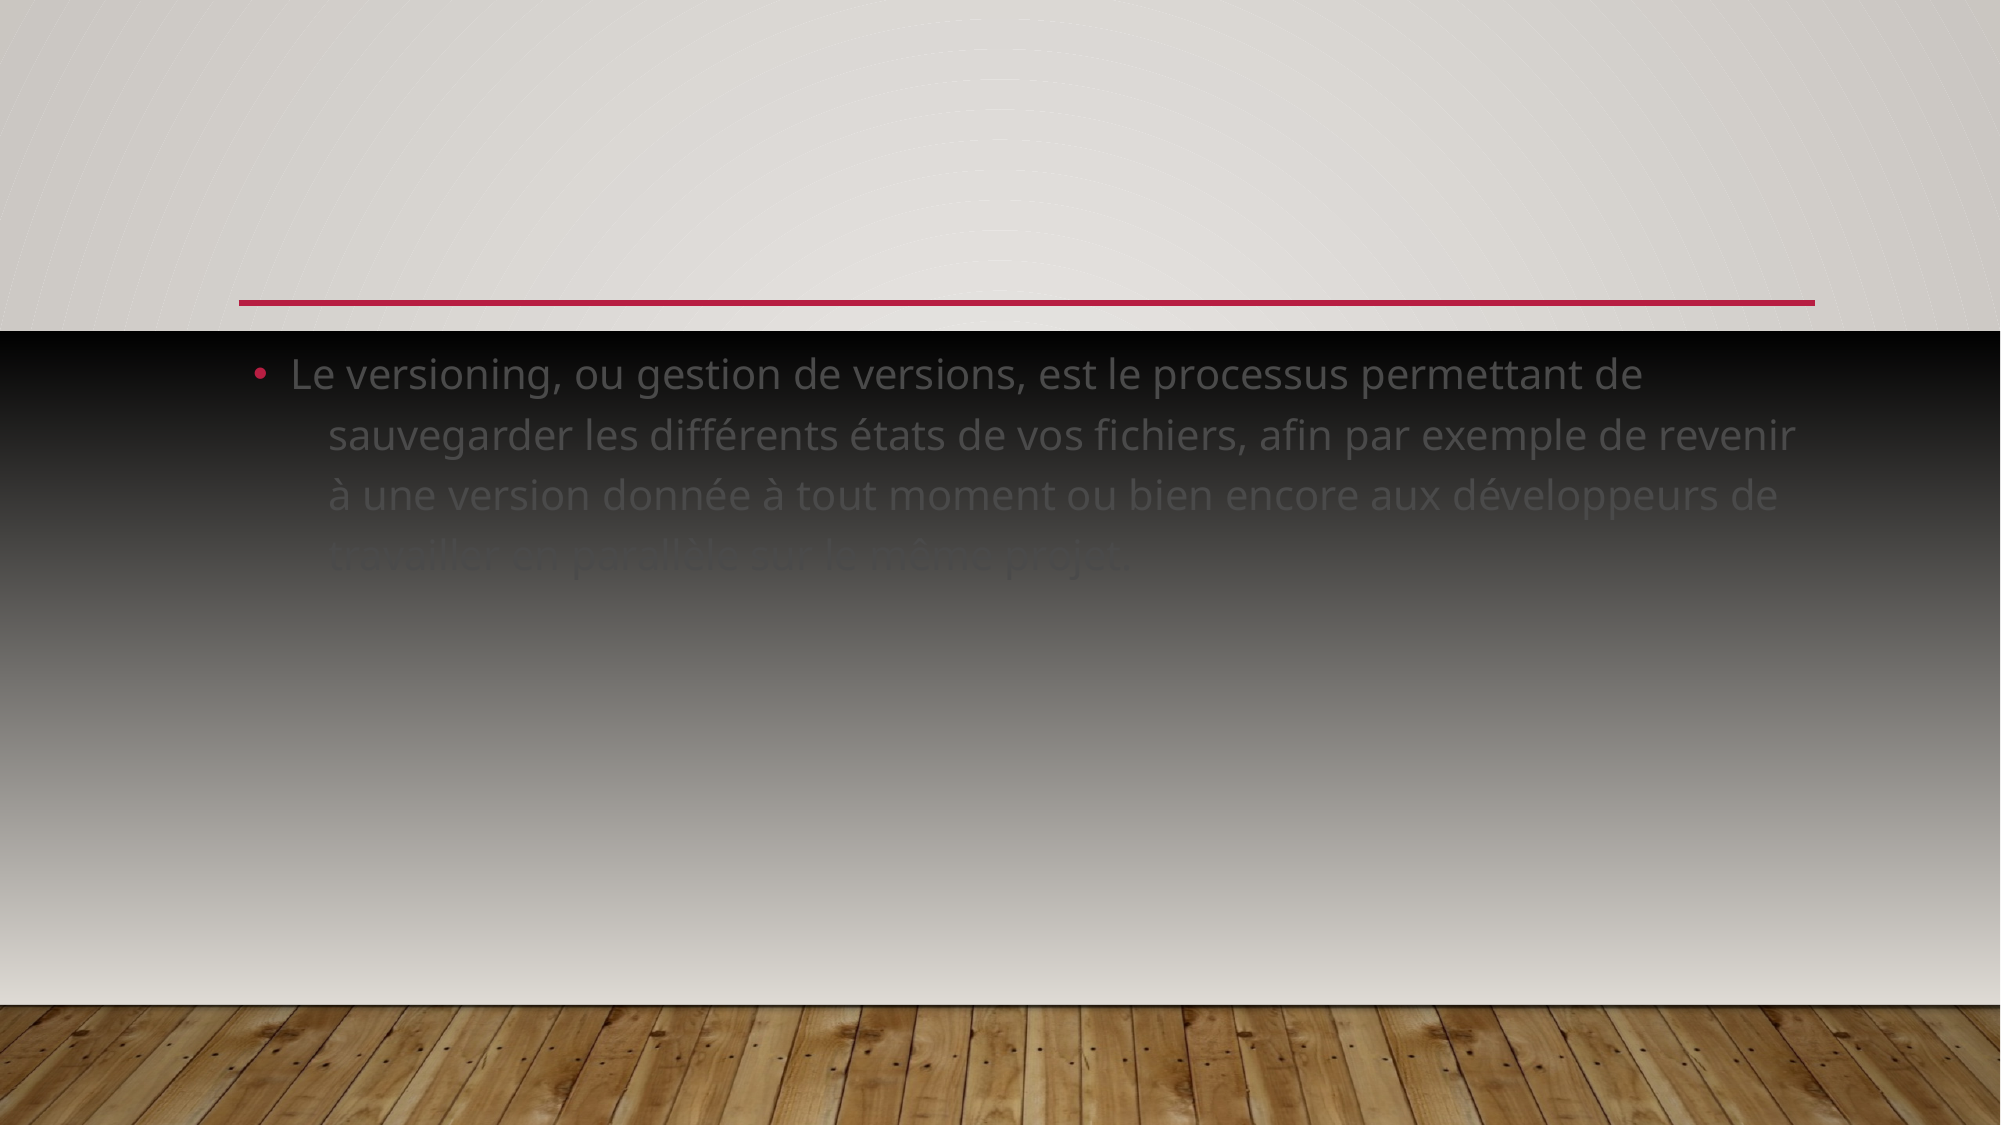

#
Le versioning, ou gestion de versions, est le processus permettant de sauvegarder les différents états de vos fichiers, afin par exemple de revenir à une version donnée à tout moment ou bien encore aux développeurs de travailler en parallèle sur le même projet.